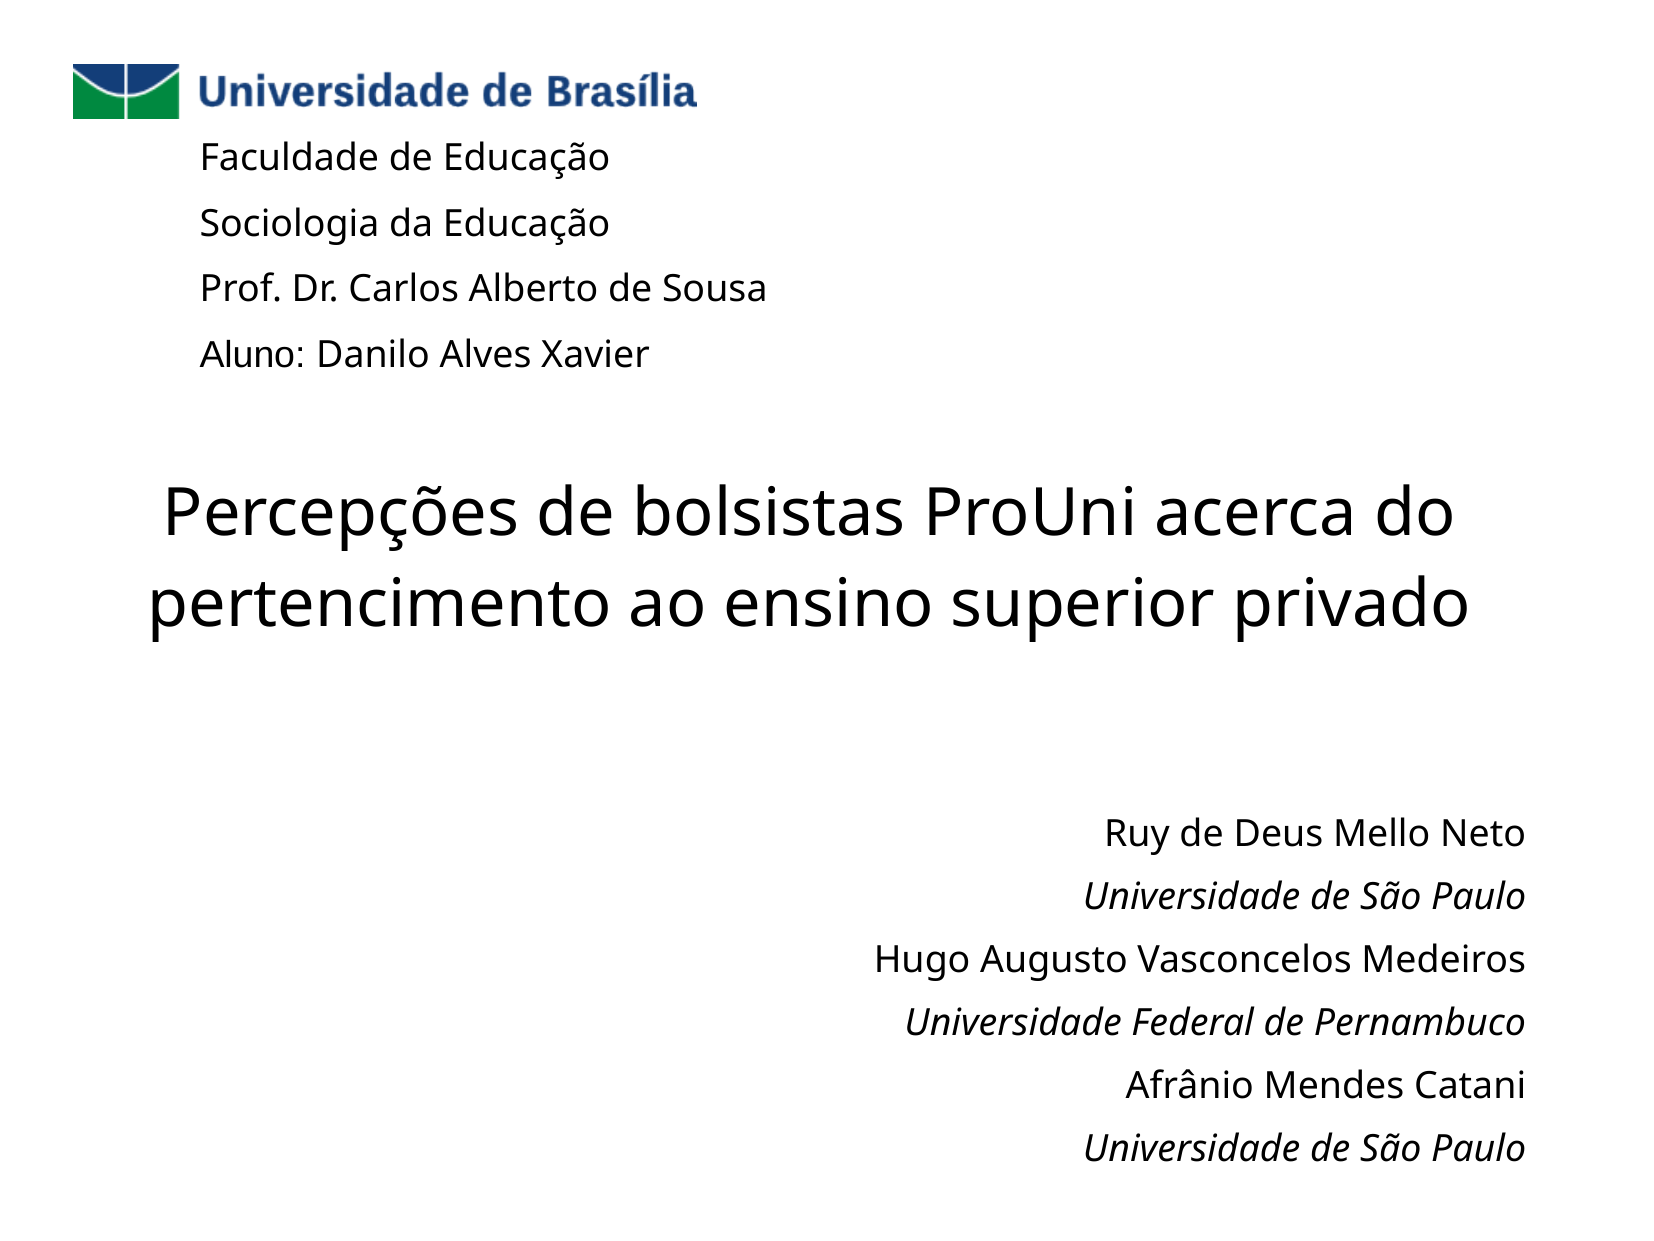

| Faculdade de Educação |
| --- |
| Sociologia da Educação |
| Prof. Dr. Carlos Alberto de Sousa |
| Aluno: Danilo Alves Xavier |
# Percepções de bolsistas ProUni acerca do pertencimento ao ensino superior privado
| Ruy de Deus Mello Neto |
| --- |
| Universidade de São Paulo |
| Hugo Augusto Vasconcelos Medeiros |
| Universidade Federal de Pernambuco |
| Afrânio Mendes Catani |
| Universidade de São Paulo |